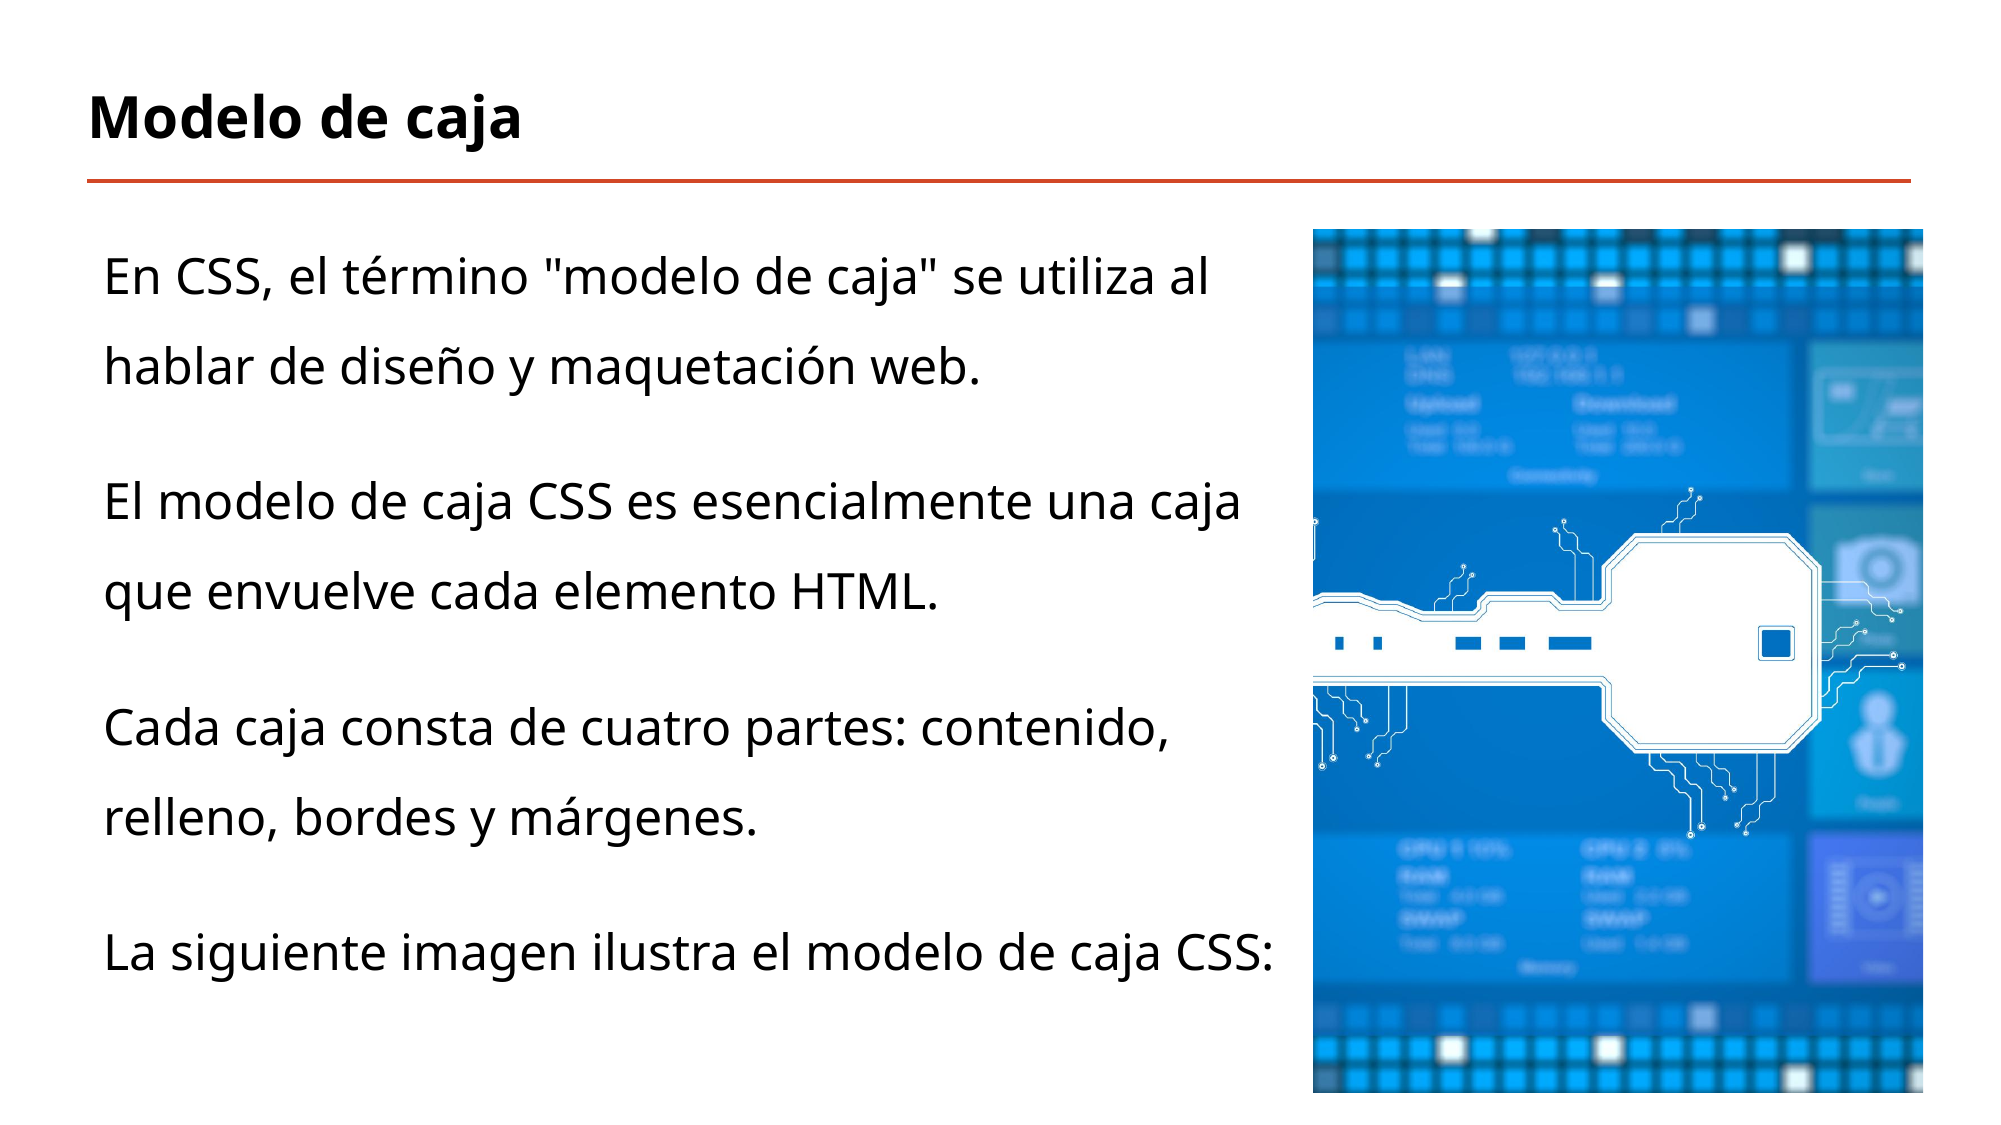

# Modelo de caja
En CSS, el término "modelo de caja" se utiliza al hablar de diseño y maquetación web.
El modelo de caja CSS es esencialmente una caja que envuelve cada elemento HTML.
Cada caja consta de cuatro partes: contenido, relleno, bordes y márgenes.
La siguiente imagen ilustra el modelo de caja CSS: